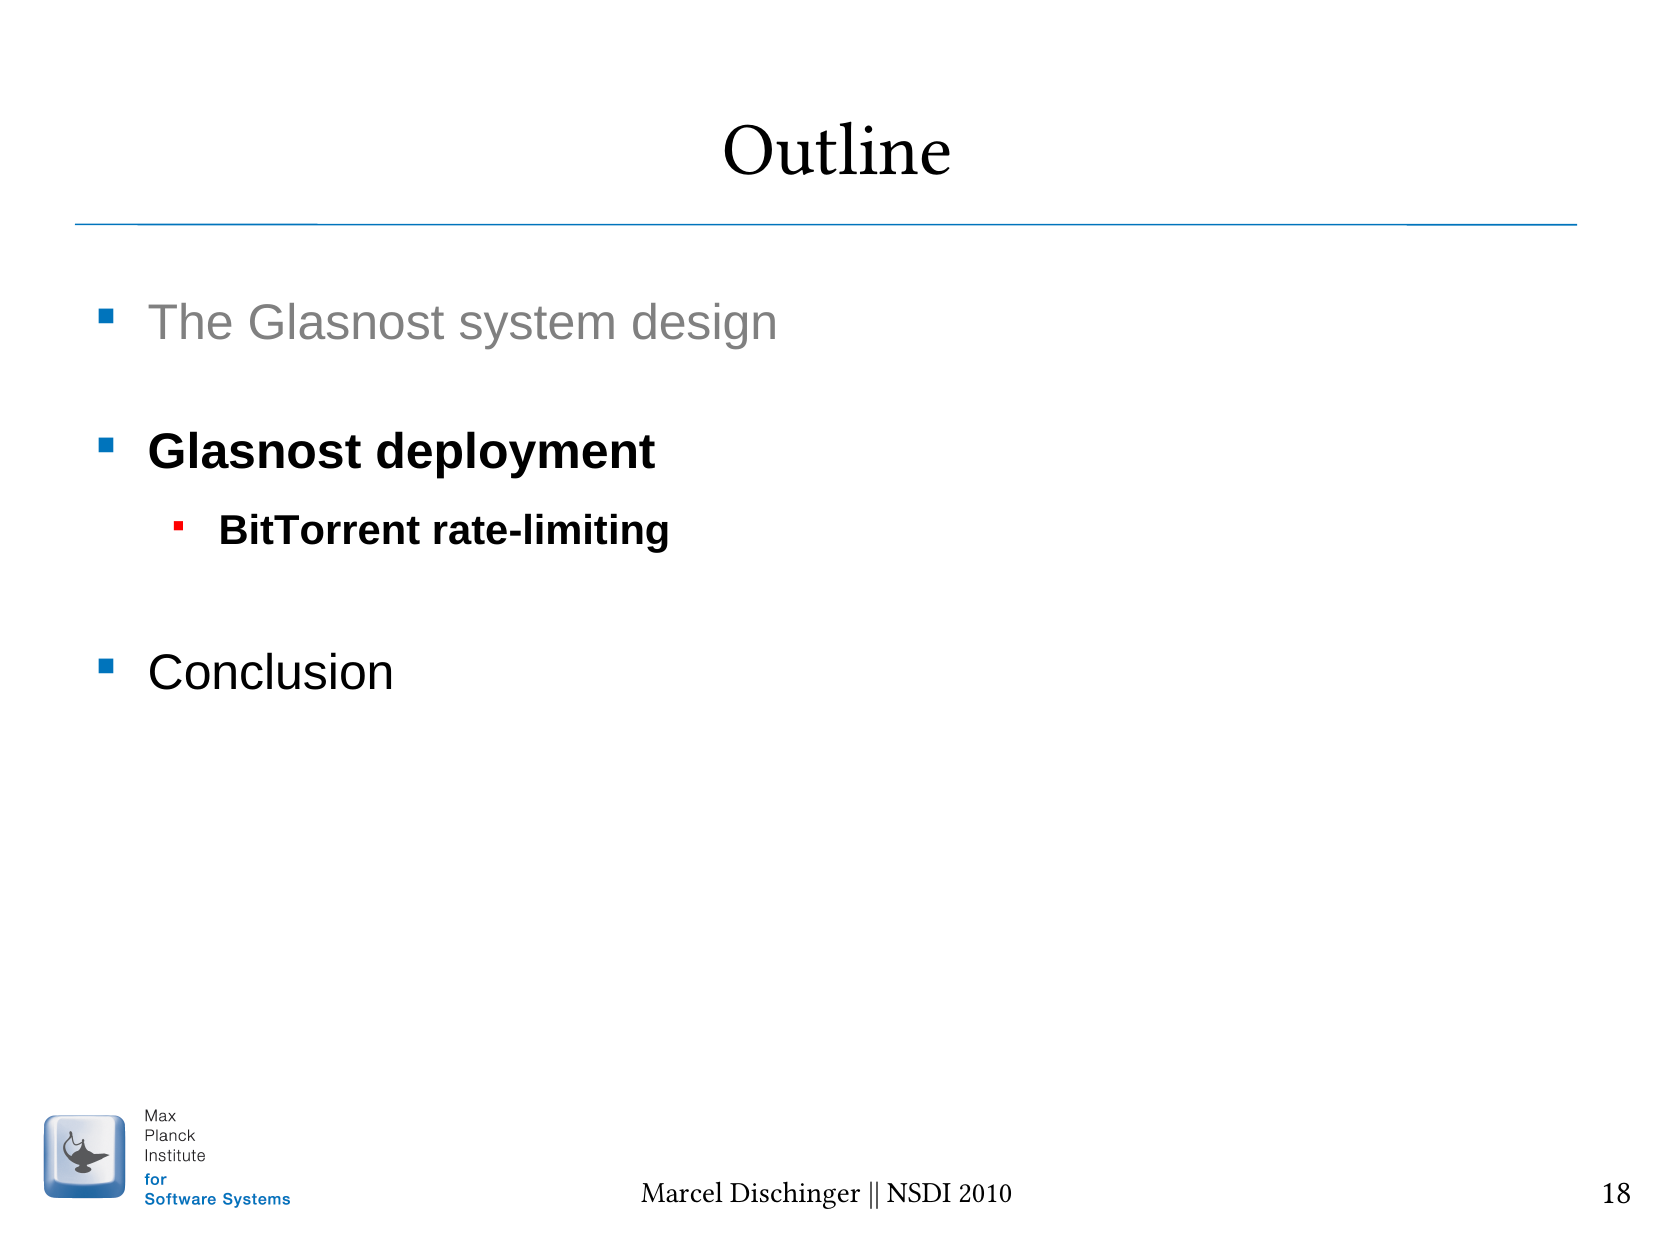

# Outline
The Glasnost system design
Glasnost deployment
BitTorrent rate-limiting
Conclusion